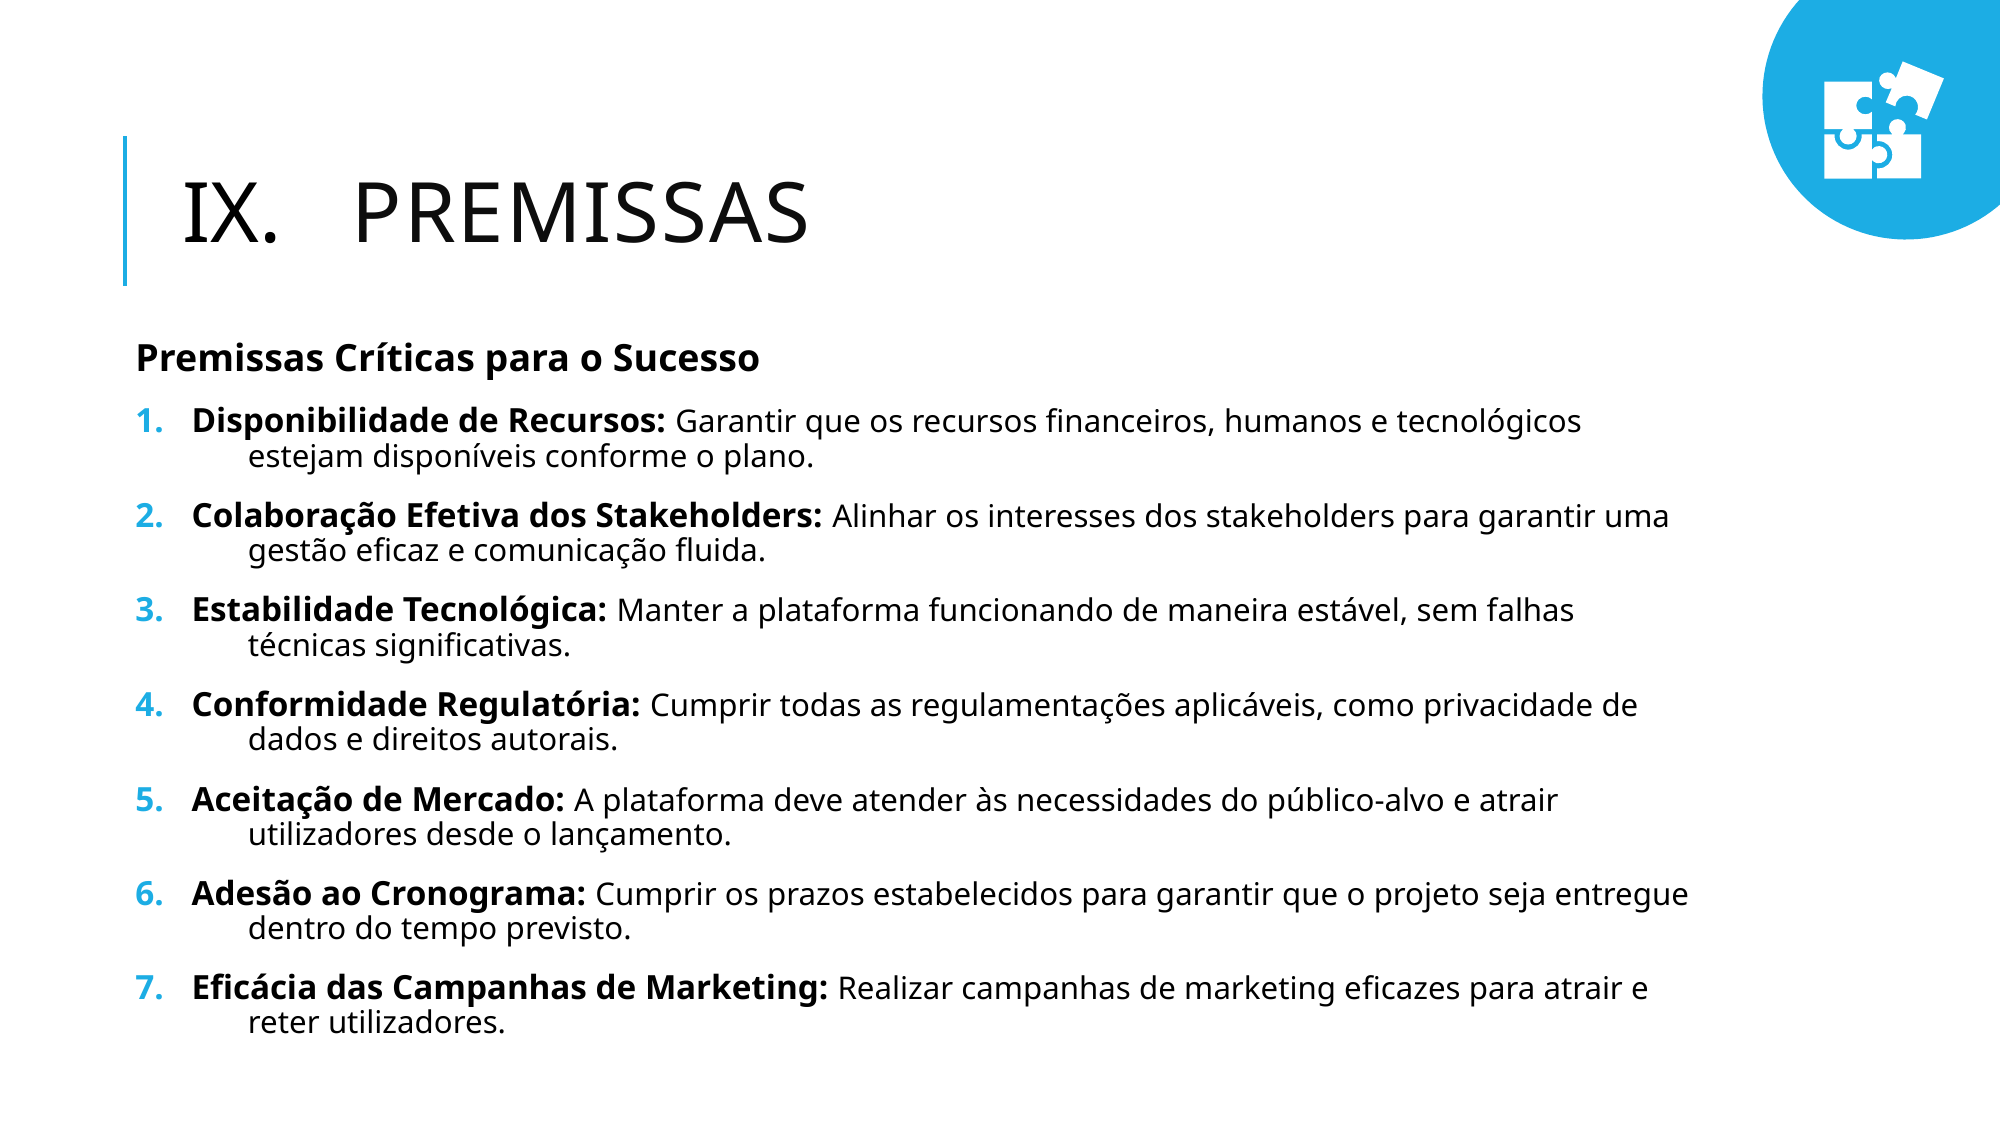

# Premissas
Premissas Críticas para o Sucesso
Disponibilidade de Recursos: Garantir que os recursos financeiros, humanos e tecnológicos estejam disponíveis conforme o plano.
Colaboração Efetiva dos Stakeholders: Alinhar os interesses dos stakeholders para garantir uma gestão eficaz e comunicação fluida.
Estabilidade Tecnológica: Manter a plataforma funcionando de maneira estável, sem falhas técnicas significativas.
Conformidade Regulatória: Cumprir todas as regulamentações aplicáveis, como privacidade de dados e direitos autorais.
Aceitação de Mercado: A plataforma deve atender às necessidades do público-alvo e atrair utilizadores desde o lançamento.
Adesão ao Cronograma: Cumprir os prazos estabelecidos para garantir que o projeto seja entregue dentro do tempo previsto.
Eficácia das Campanhas de Marketing: Realizar campanhas de marketing eficazes para atrair e reter utilizadores.